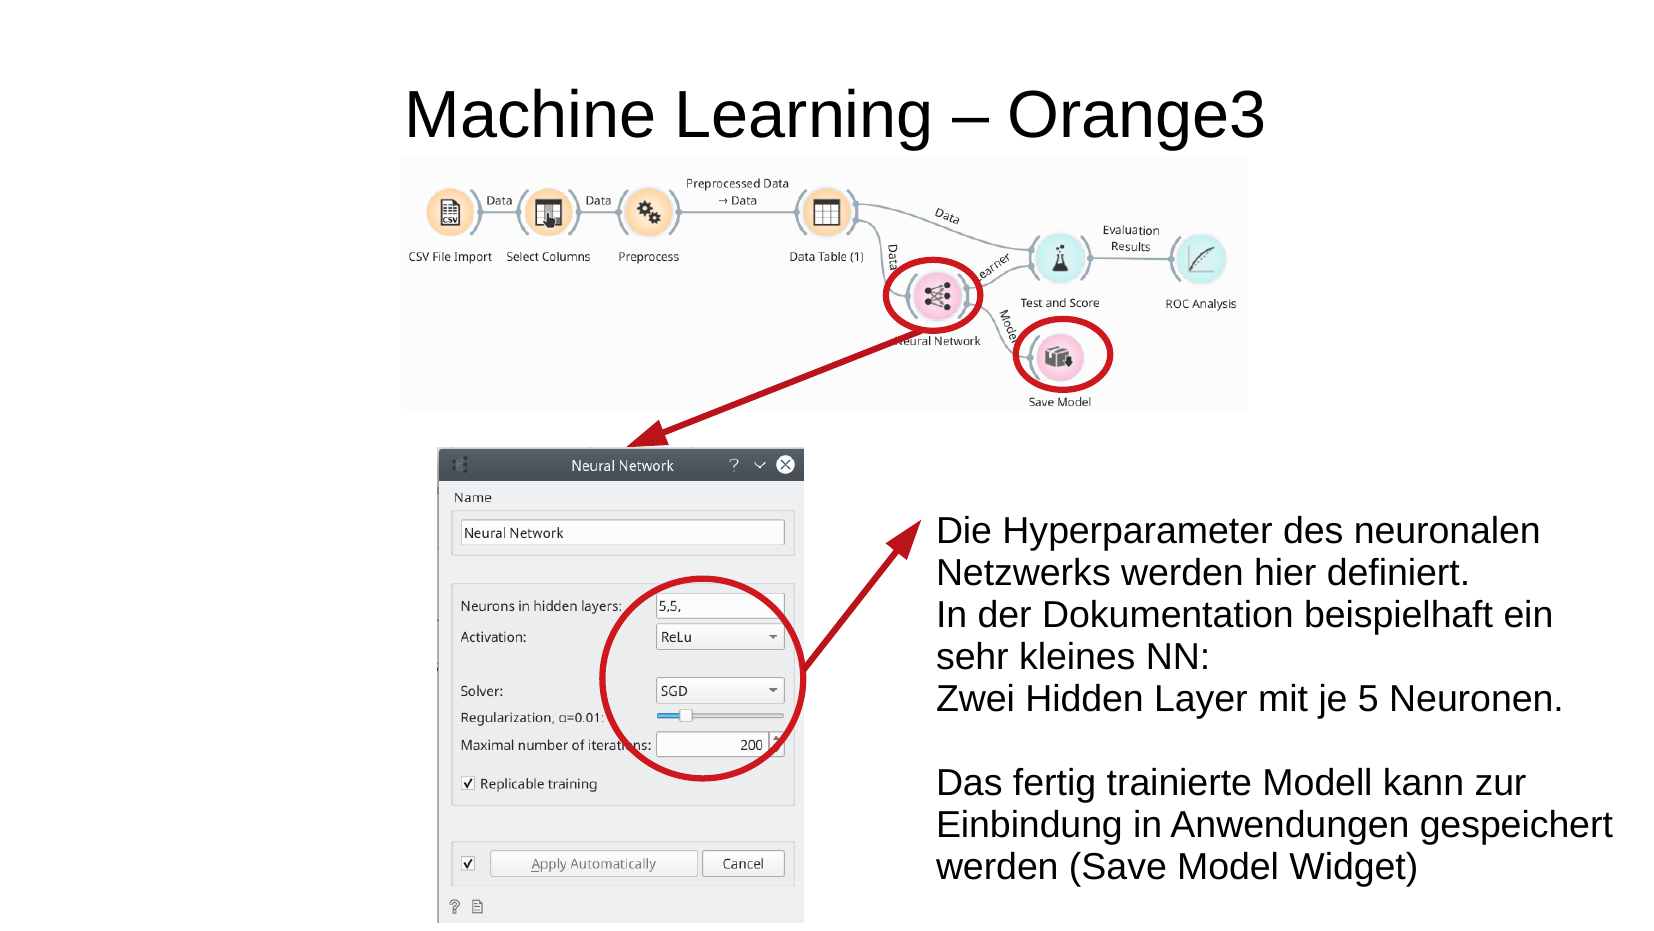

# Machine Learning – Orange3
Die Hyperparameter des neuronalen
Netzwerks werden hier definiert.
In der Dokumentation beispielhaft ein
sehr kleines NN:
Zwei Hidden Layer mit je 5 Neuronen.
Das fertig trainierte Modell kann zur
Einbindung in Anwendungen gespeichert
werden (Save Model Widget)